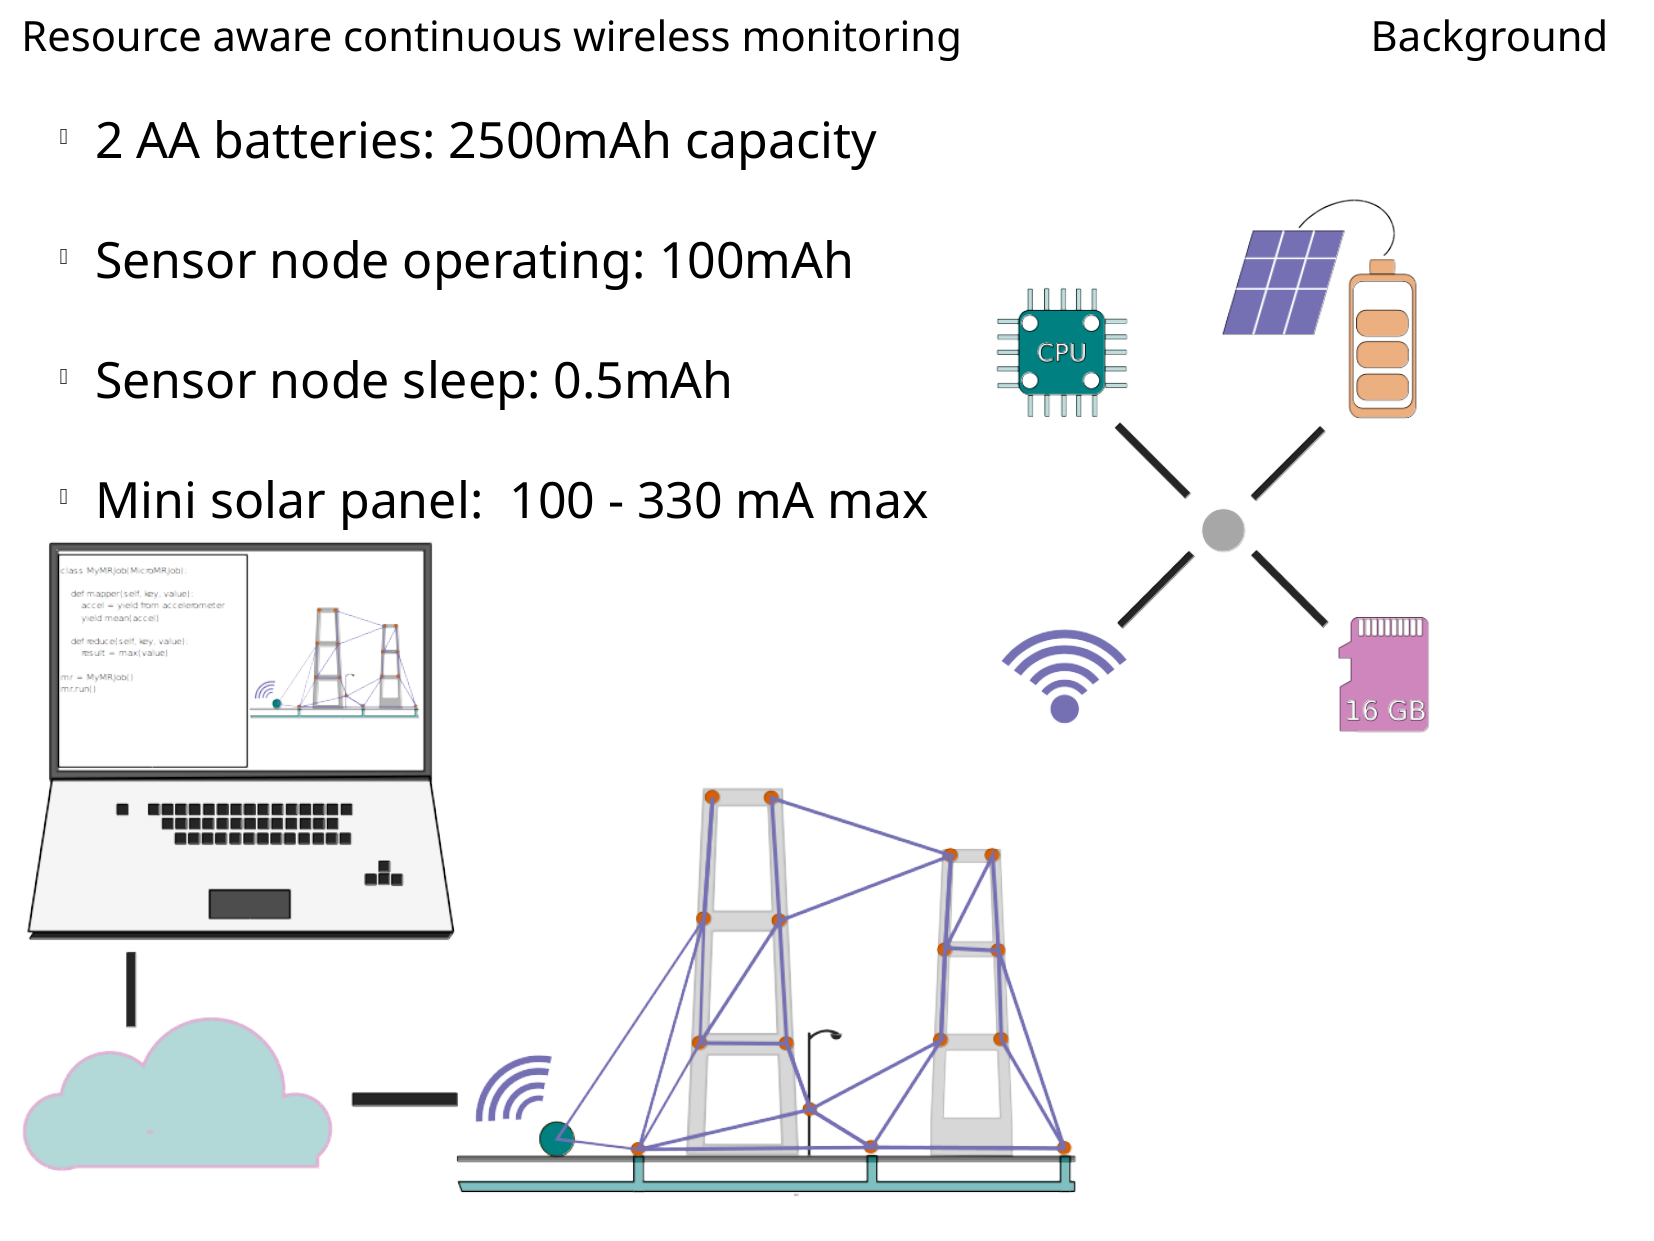

Resource aware continuous wireless monitoring Background
2 AA batteries: 2500mAh capacity
Sensor node operating: 100mAh
Sensor node sleep: 0.5mAh
Mini solar panel: 100 - 330 mA max